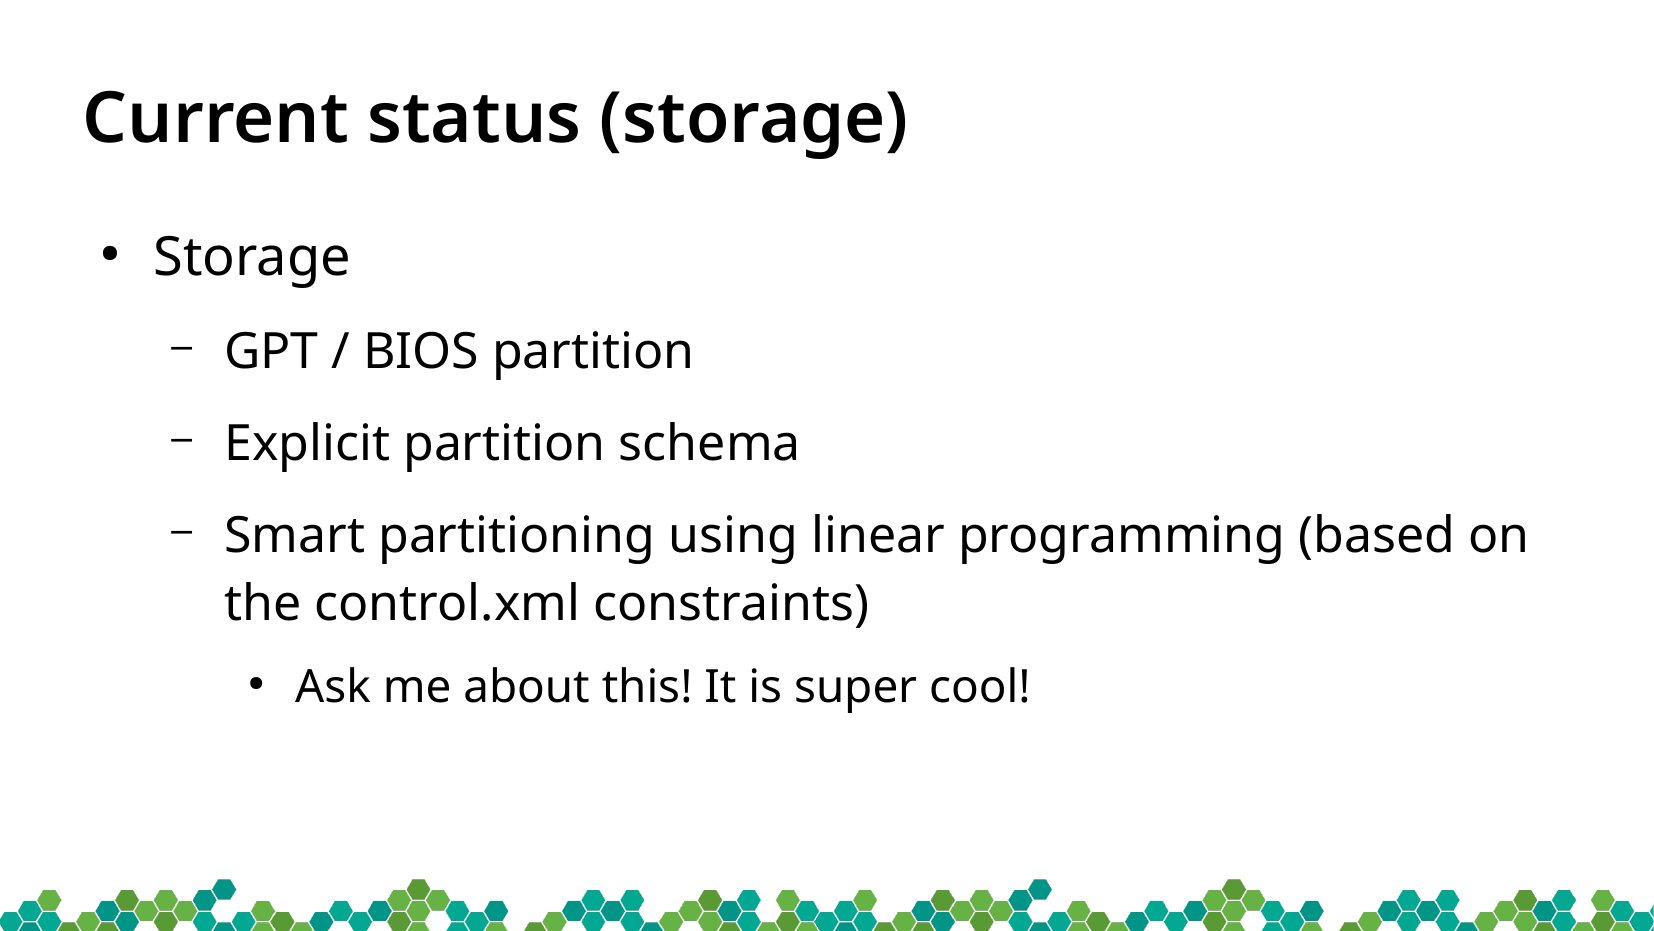

# Current status (storage)
Storage
GPT / BIOS partition
Explicit partition schema
Smart partitioning using linear programming (based on the control.xml constraints)
Ask me about this! It is super cool!